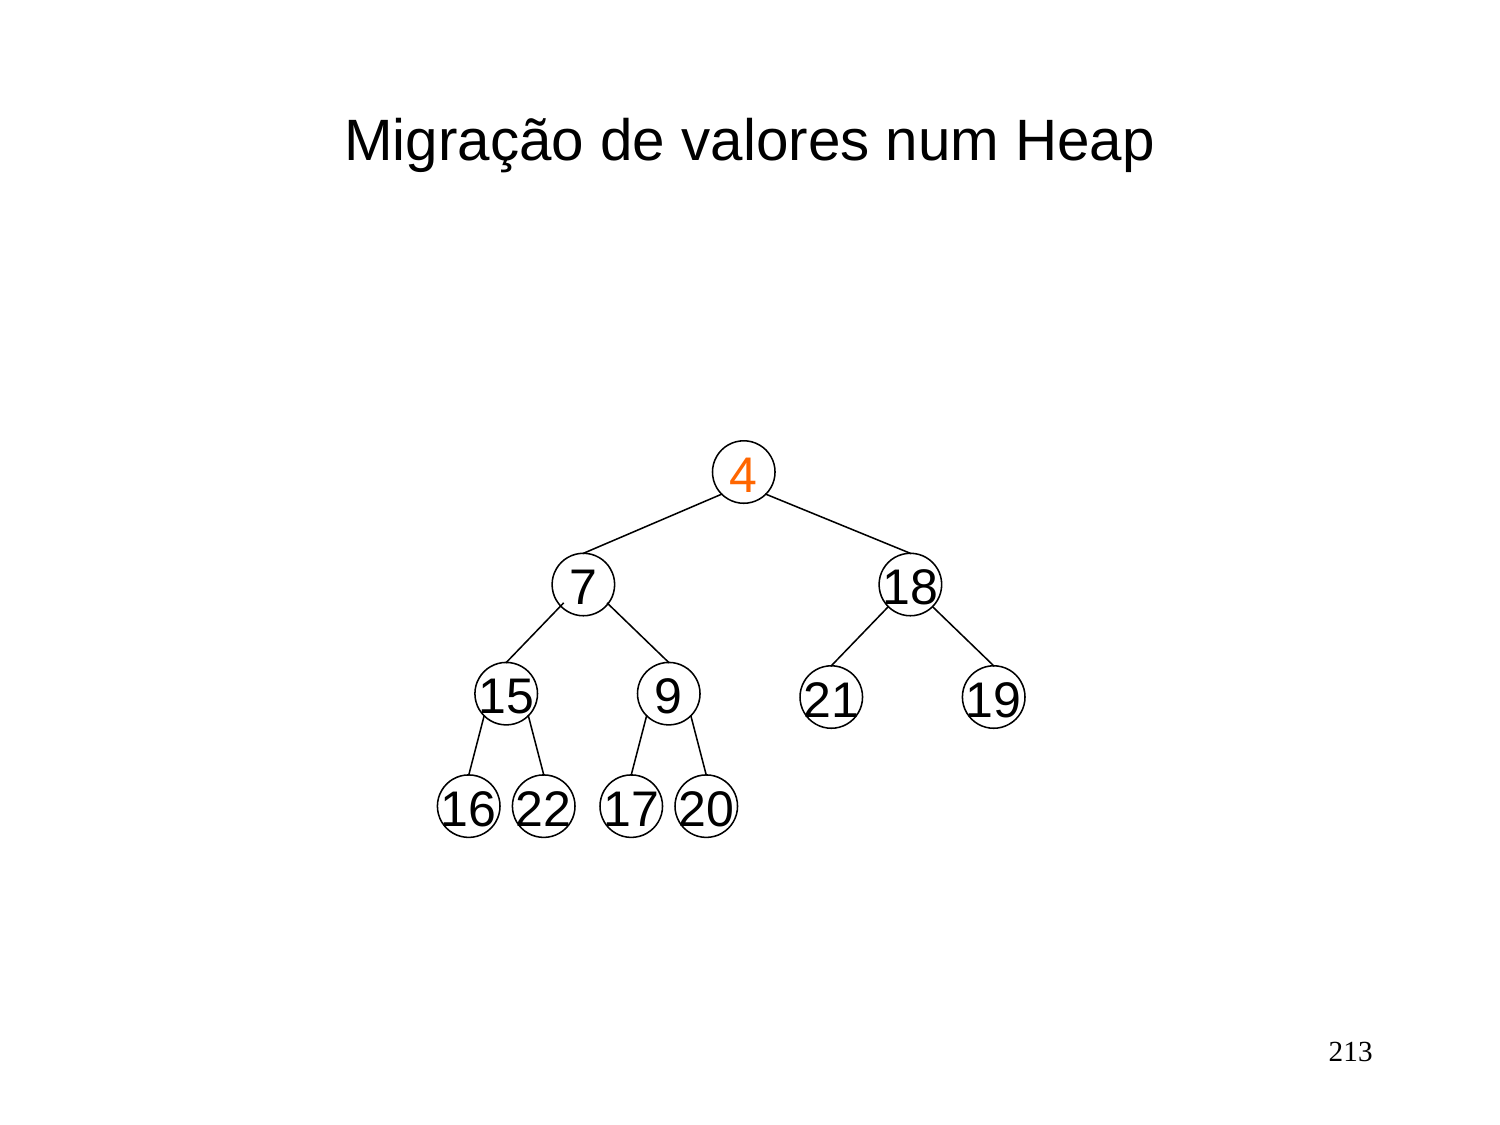

# Migração de valores num Heap
4
7
18
15
9
21
19
16
22
17
20
30
7
18
15
9
21
19
16
22
17
20
7
30
18
15
9
21
19
16
22
17
20
7
9
18
15
30
21
19
16
22
17
20
7
9
18
15
17
21
19
16
22
30
20
7
9
18
15
17
21
19
16
22
4
20
7
9
18
15
4
21
19
16
22
17
20
7
4
18
15
9
21
19
16
22
17
20
4
7
18
15
9
21
19
16
22
17
20
213